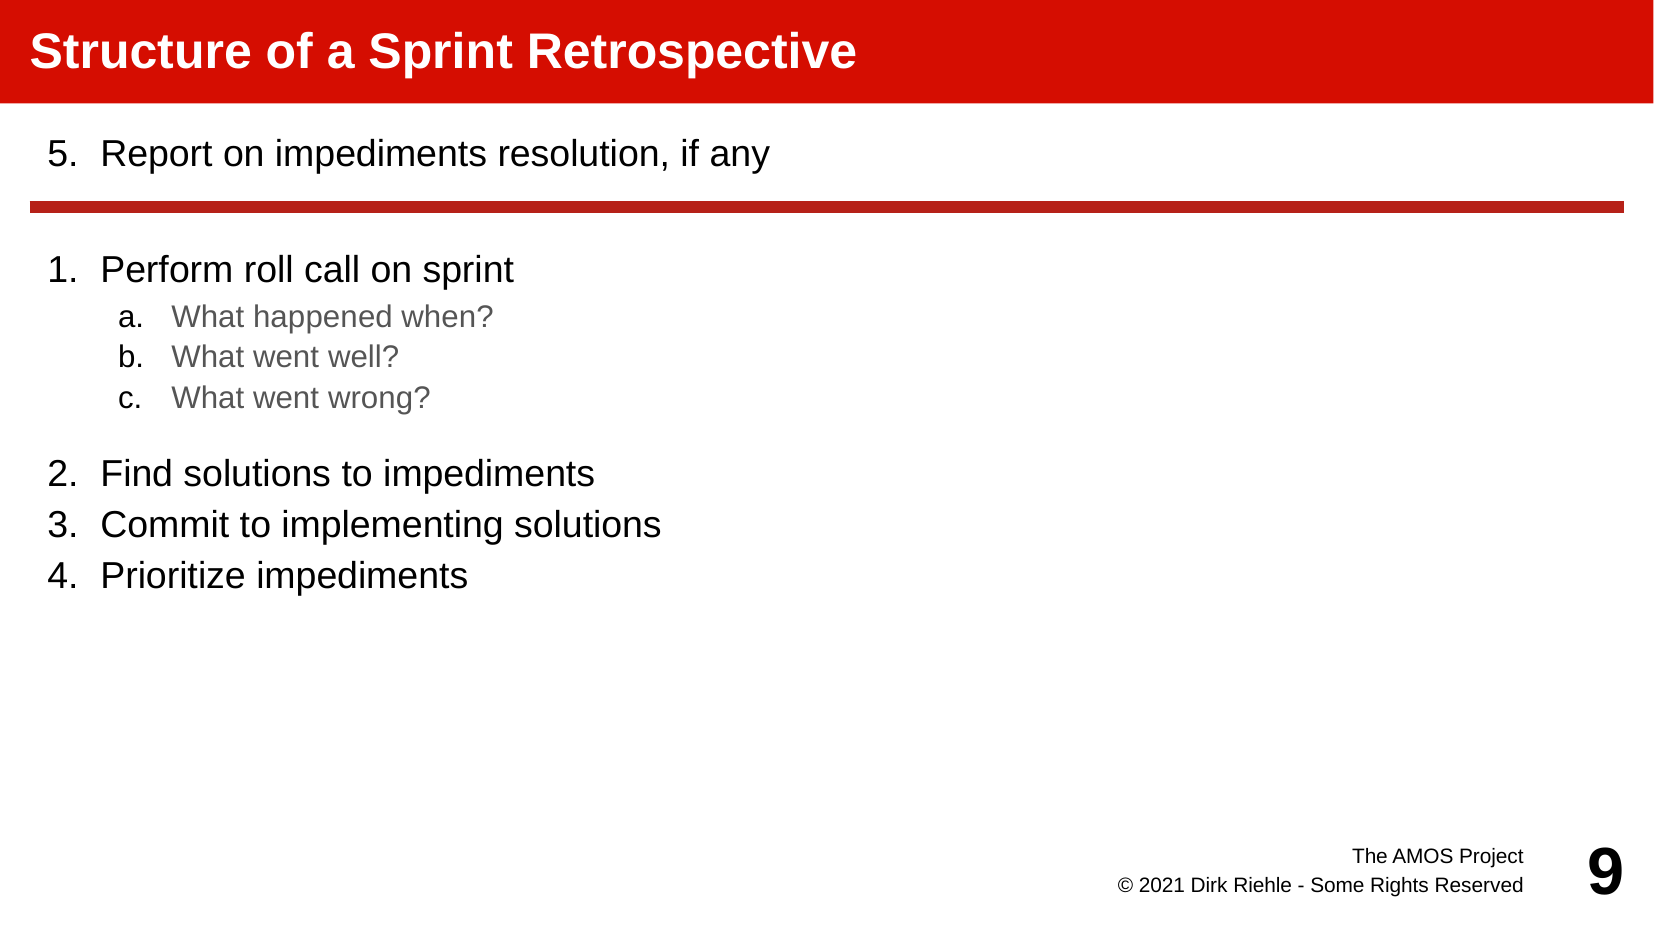

# Structure of a Sprint Retrospective
Report on impediments resolution, if any
Perform roll call on sprint
What happened when?
What went well?
What went wrong?
Find solutions to impediments
Commit to implementing solutions
Prioritize impediments
The AMOS Project
9
© 2021 Dirk Riehle - Some Rights Reserved